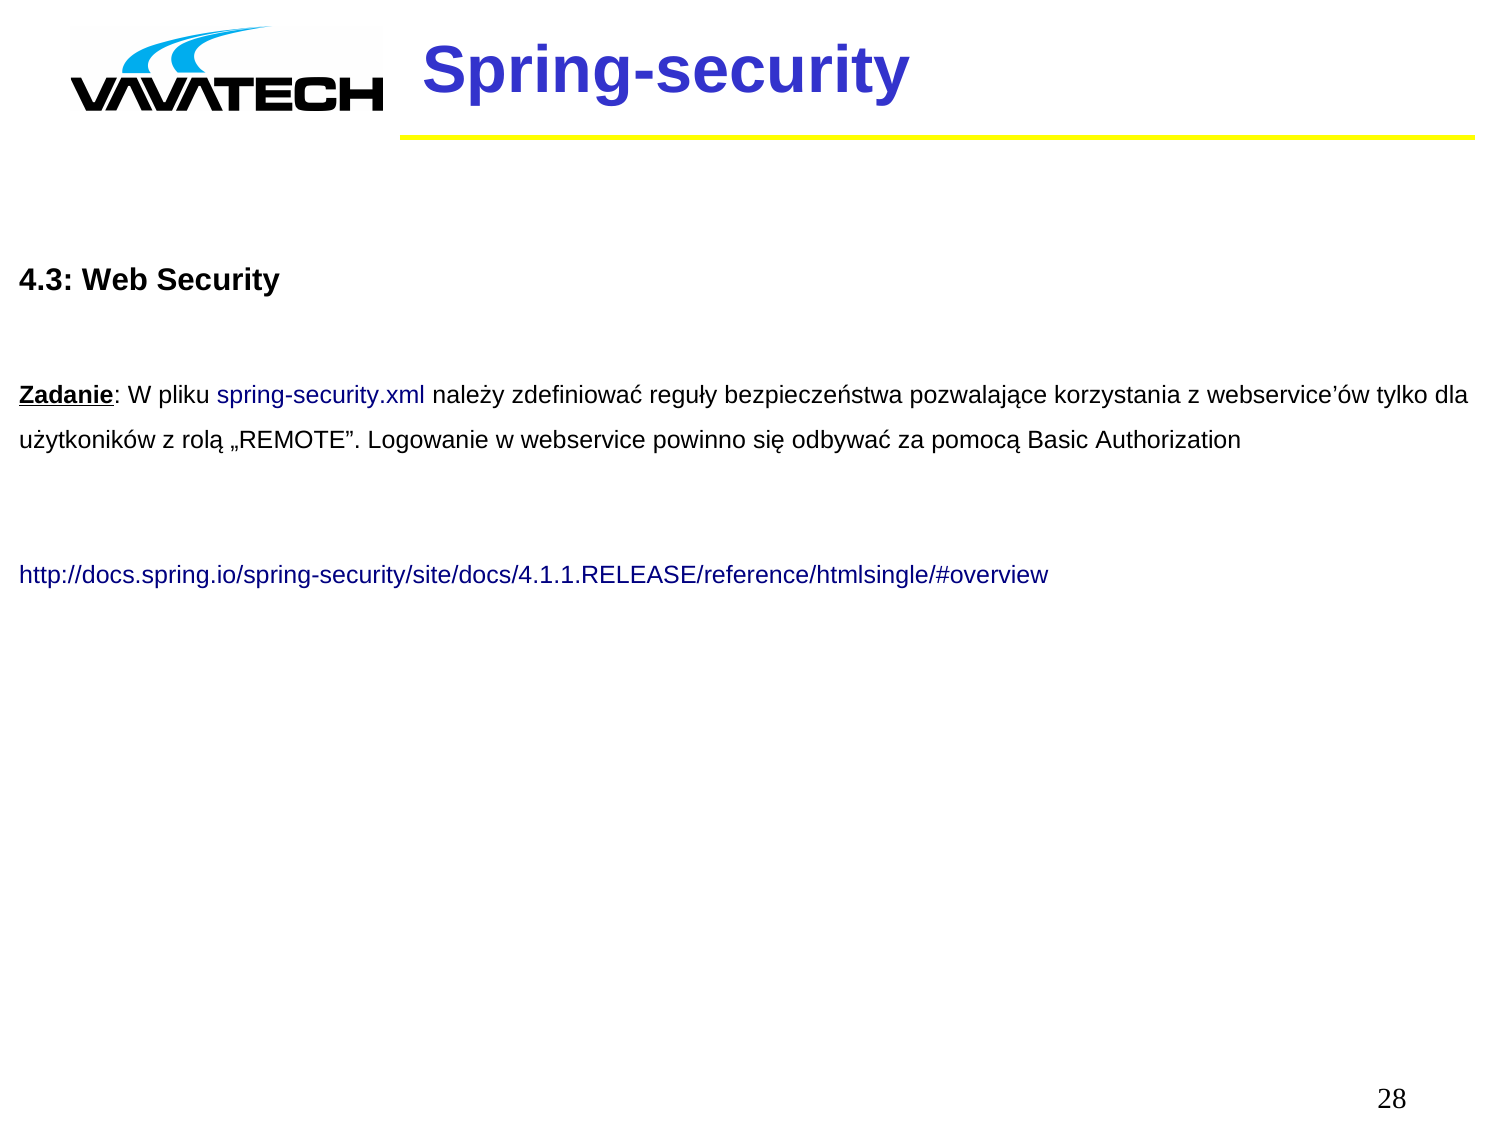

# Spring-security
4.3: Web Security
Zadanie: W pliku spring-security.xml należy zdefiniować reguły bezpieczeństwa pozwalające korzystania z webservice’ów tylko dla użytkoników z rolą „REMOTE”. Logowanie w webservice powinno się odbywać za pomocą Basic Authorization
http://docs.spring.io/spring-security/site/docs/4.1.1.RELEASE/reference/htmlsingle/#overview
28